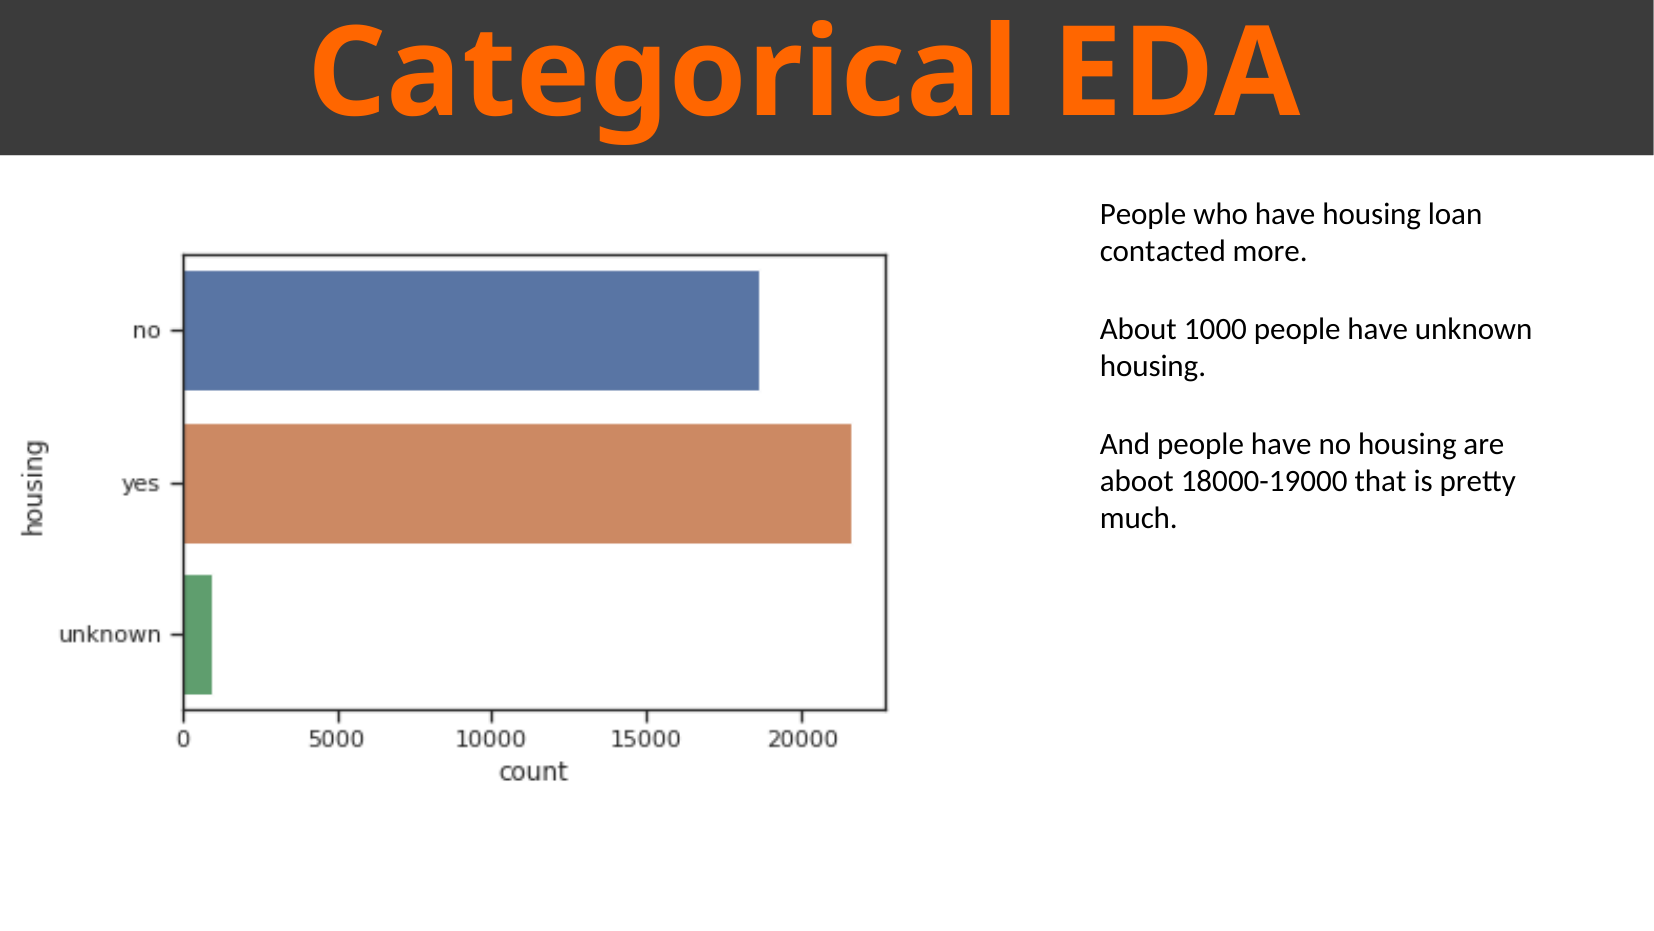

Profit Analysis
 Categorical EDA
People who have housing loan contacted more.
About 1000 people have unknown housing.
And people have no housing are aboot 18000-19000 that is pretty much.